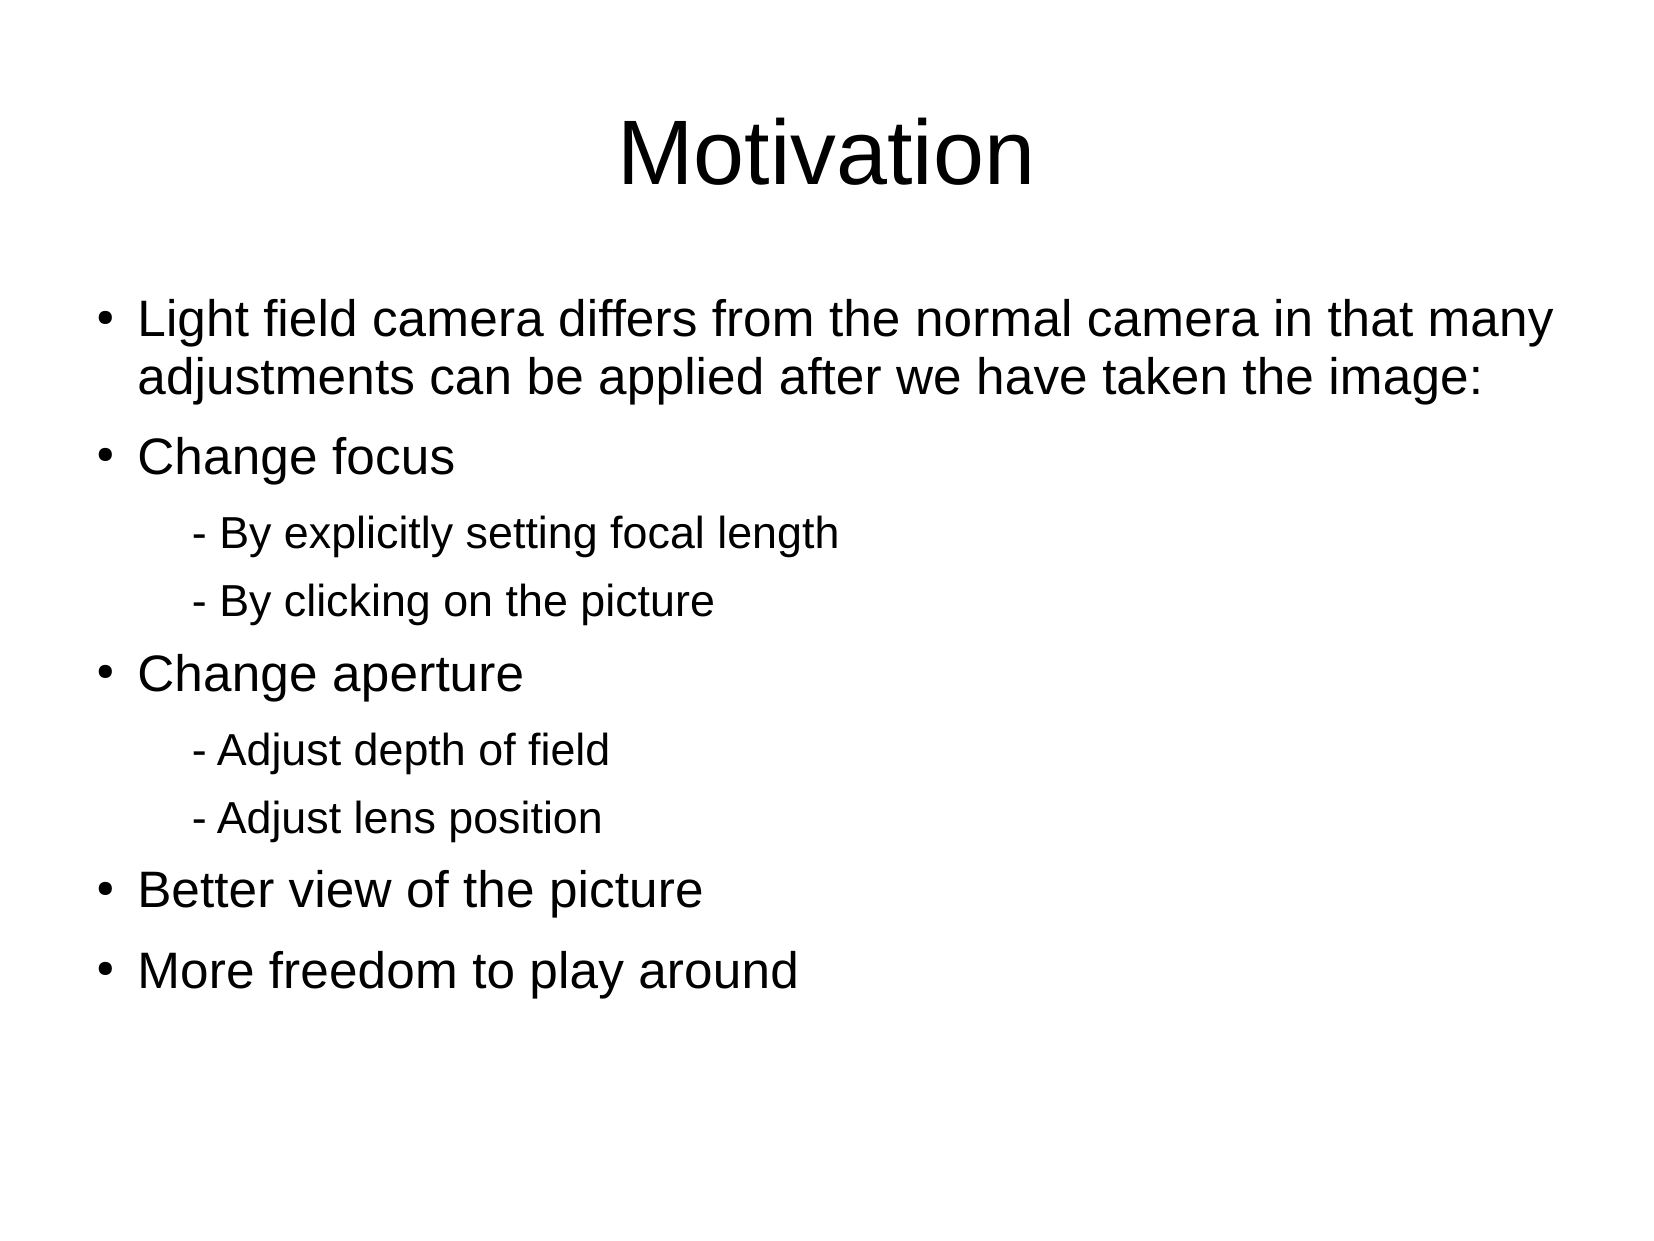

# Motivation
Light field camera differs from the normal camera in that many adjustments can be applied after we have taken the image:
Change focus
- By explicitly setting focal length
- By clicking on the picture
Change aperture
- Adjust depth of field
- Adjust lens position
Better view of the picture
More freedom to play around